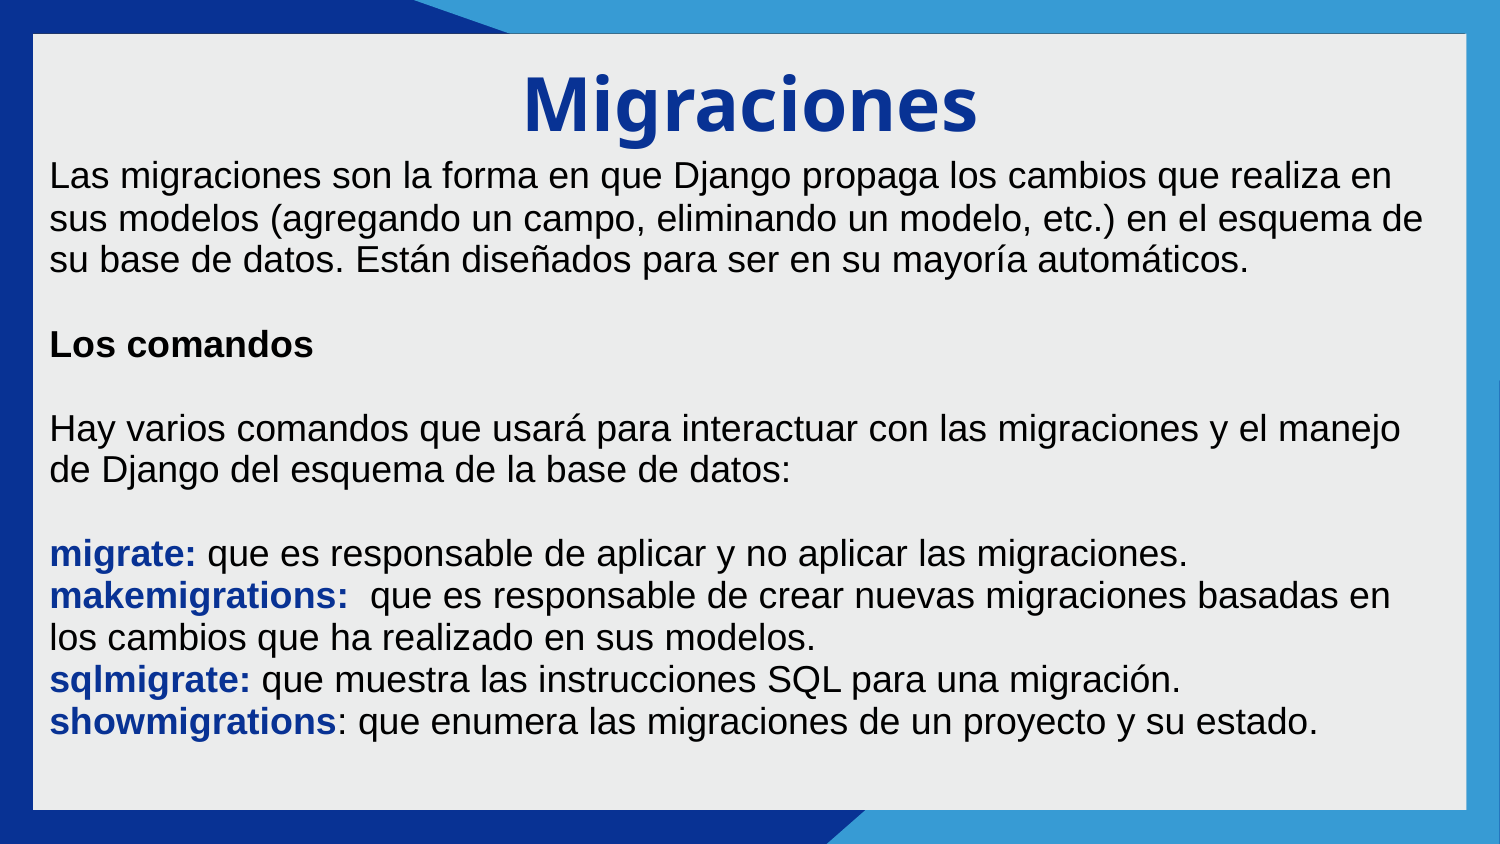

# Migraciones
Las migraciones son la forma en que Django propaga los cambios que realiza en sus modelos (agregando un campo, eliminando un modelo, etc.) en el esquema de su base de datos. Están diseñados para ser en su mayoría automáticos.
Los comandos
Hay varios comandos que usará para interactuar con las migraciones y el manejo de Django del esquema de la base de datos:
migrate: que es responsable de aplicar y no aplicar las migraciones.
makemigrations: que es responsable de crear nuevas migraciones basadas en los cambios que ha realizado en sus modelos.
sqlmigrate: que muestra las instrucciones SQL para una migración.
showmigrations: que enumera las migraciones de un proyecto y su estado.